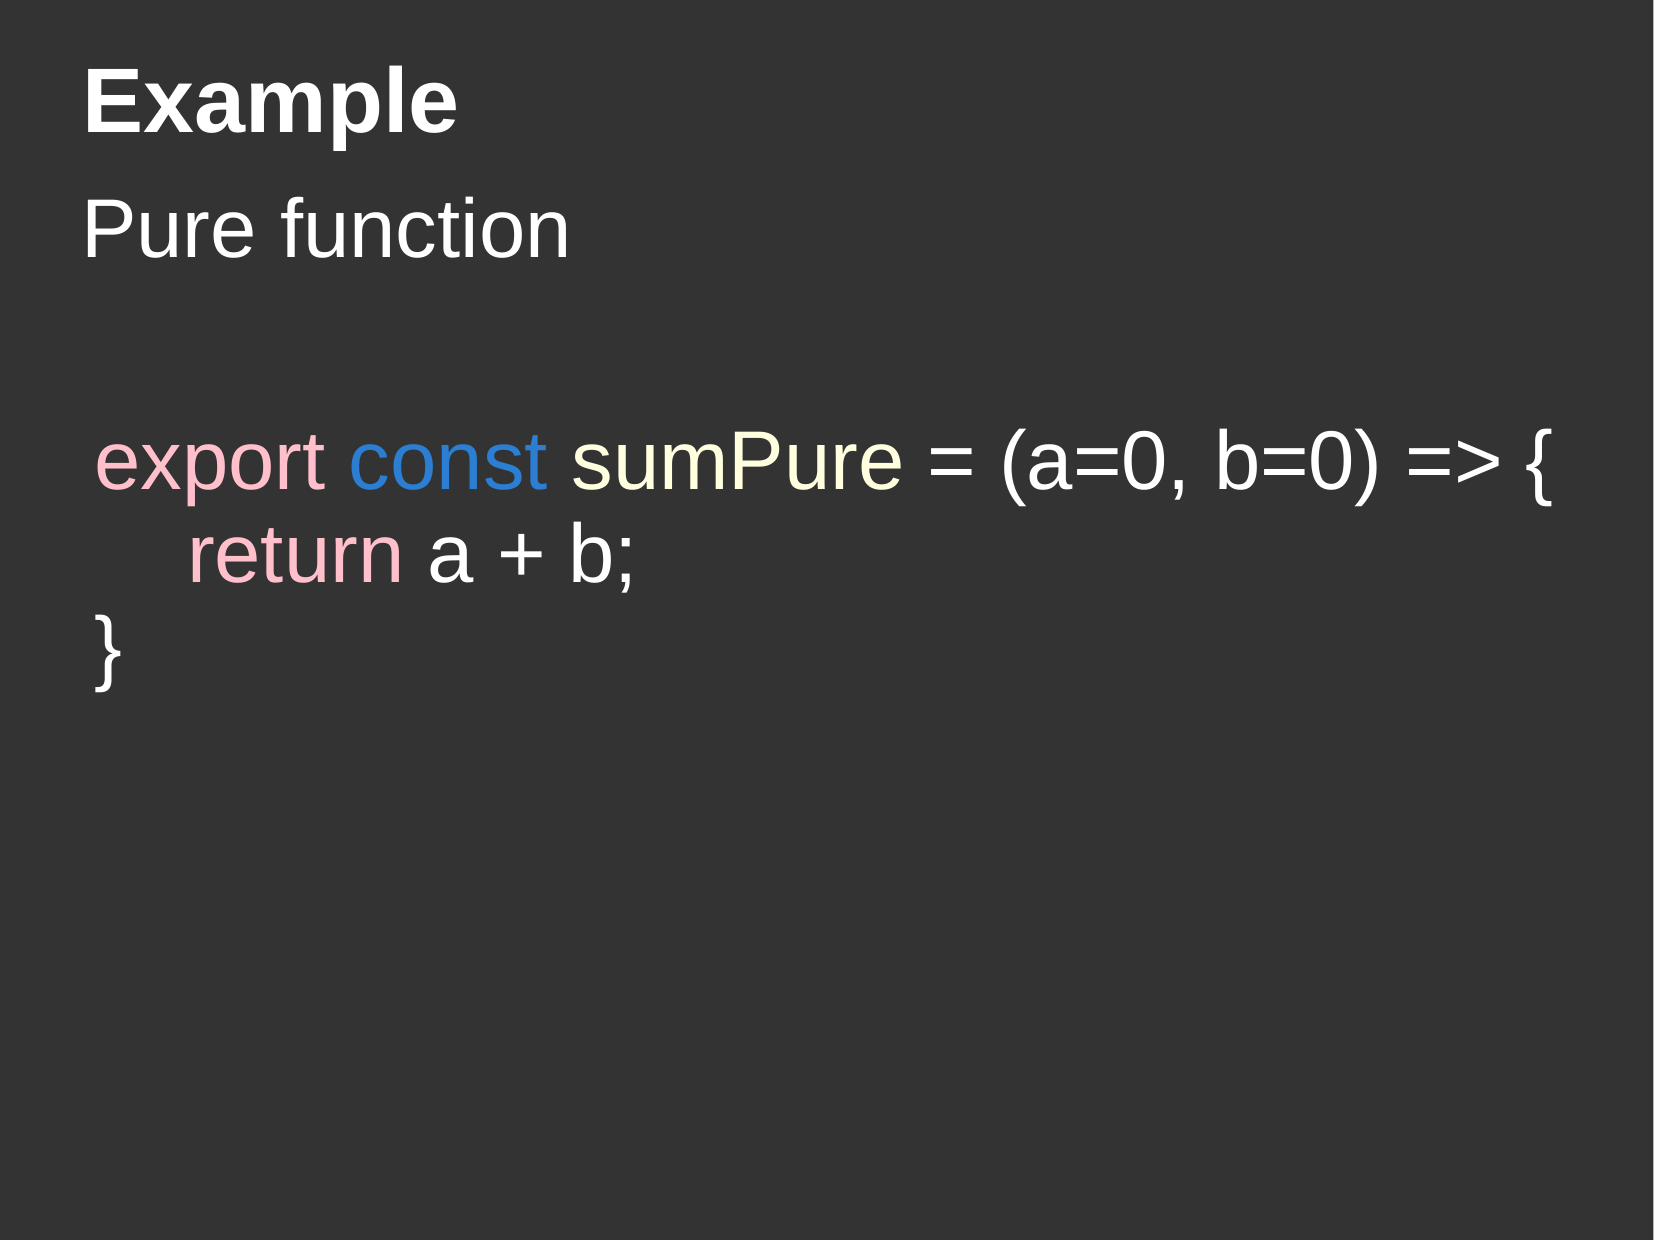

# Example
Pure function
export const sumPure = (a=0, b=0) => {
 return a + b;
}